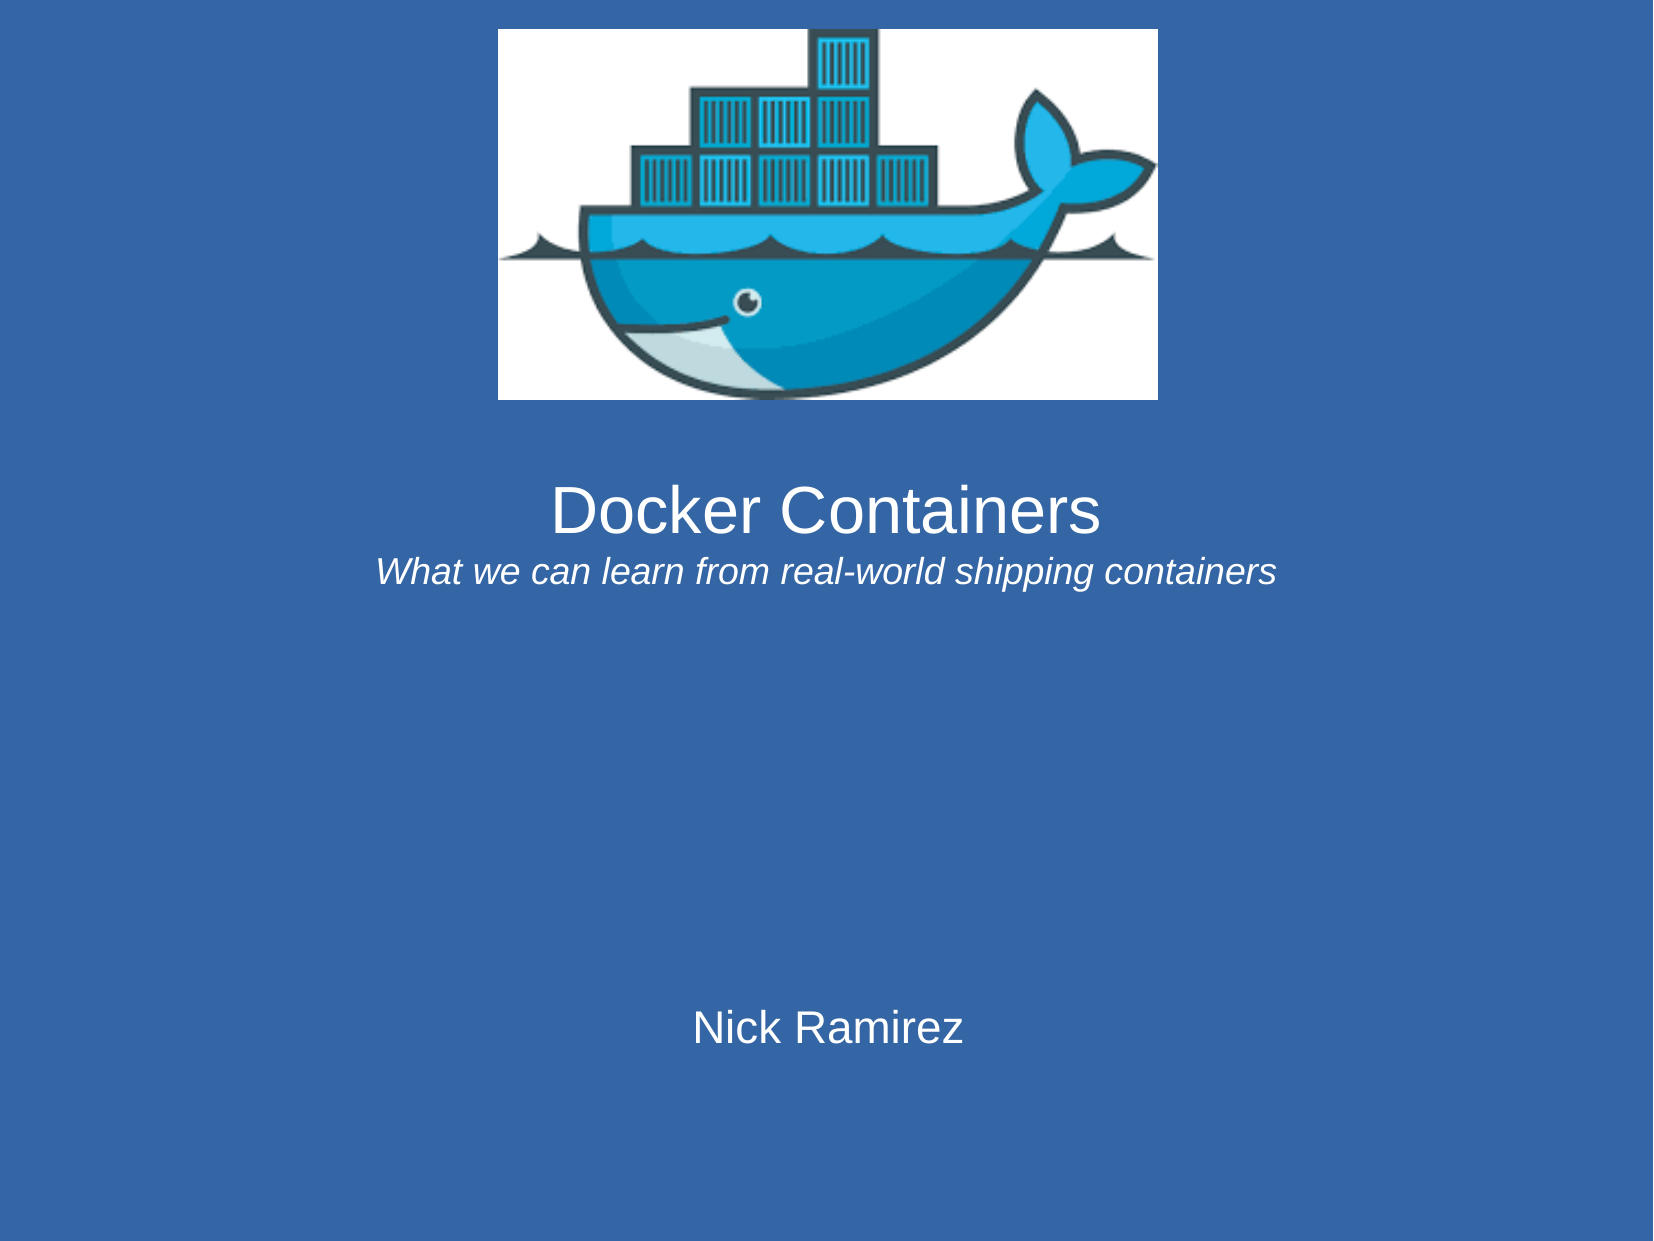

Docker Containers
What we can learn from real-world shipping containers
Nick Ramirez